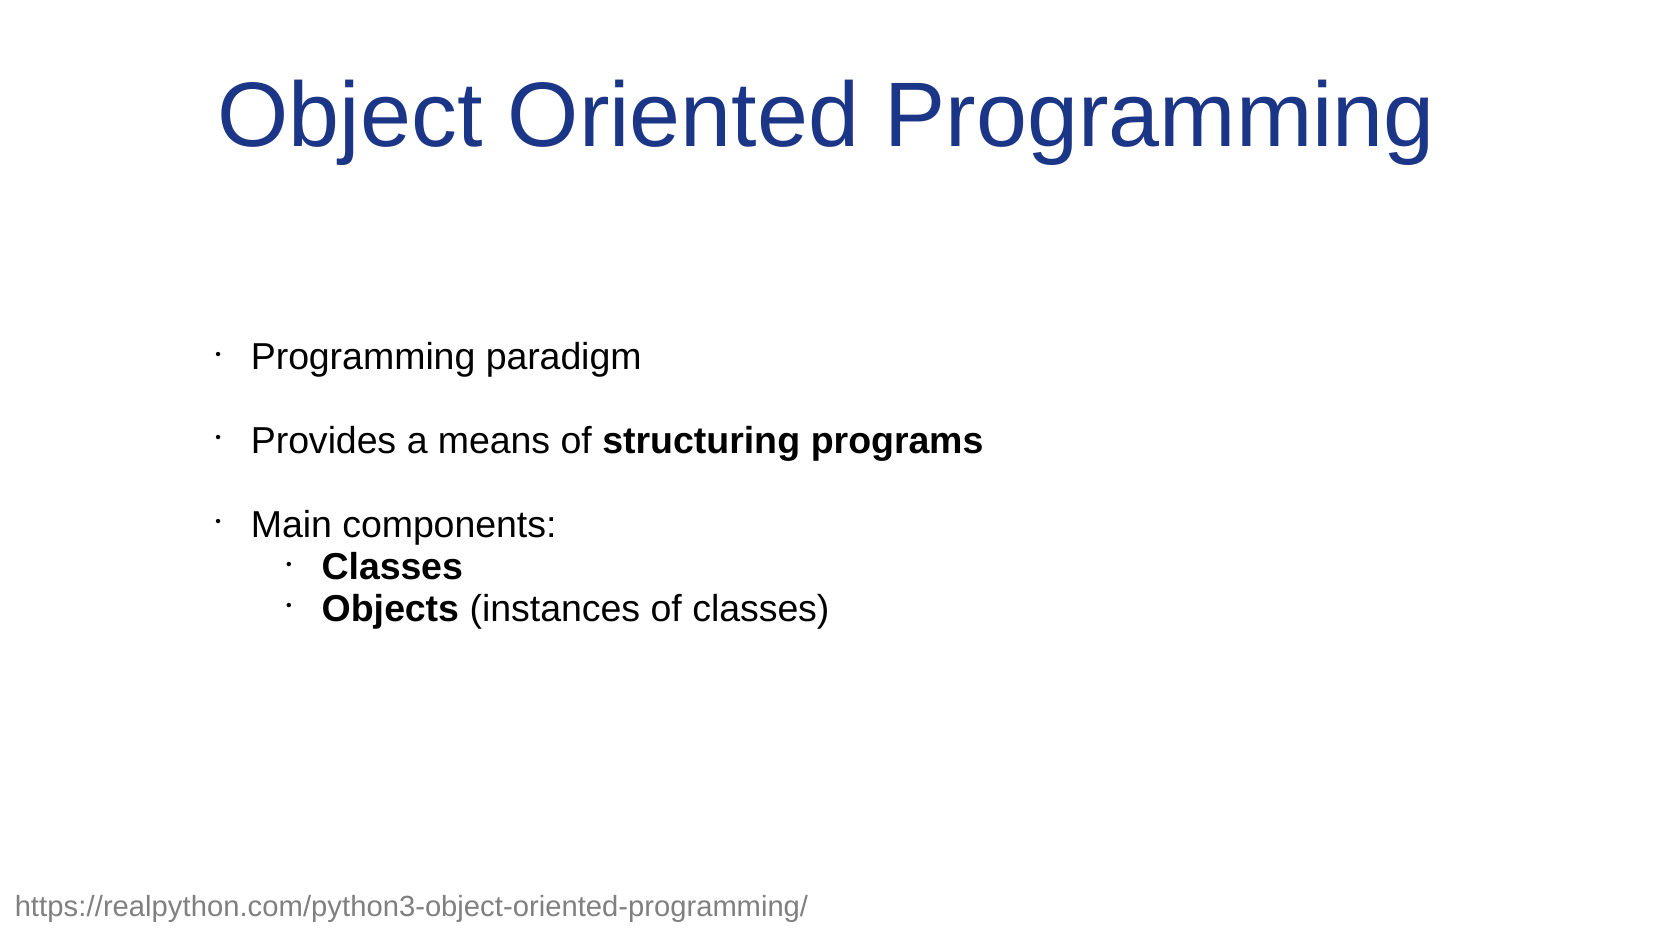

# Object Oriented Programming
Programming paradigm
Provides a means of structuring programs
Main components:
Classes
Objects (instances of classes)
https://realpython.com/python3-object-oriented-programming/